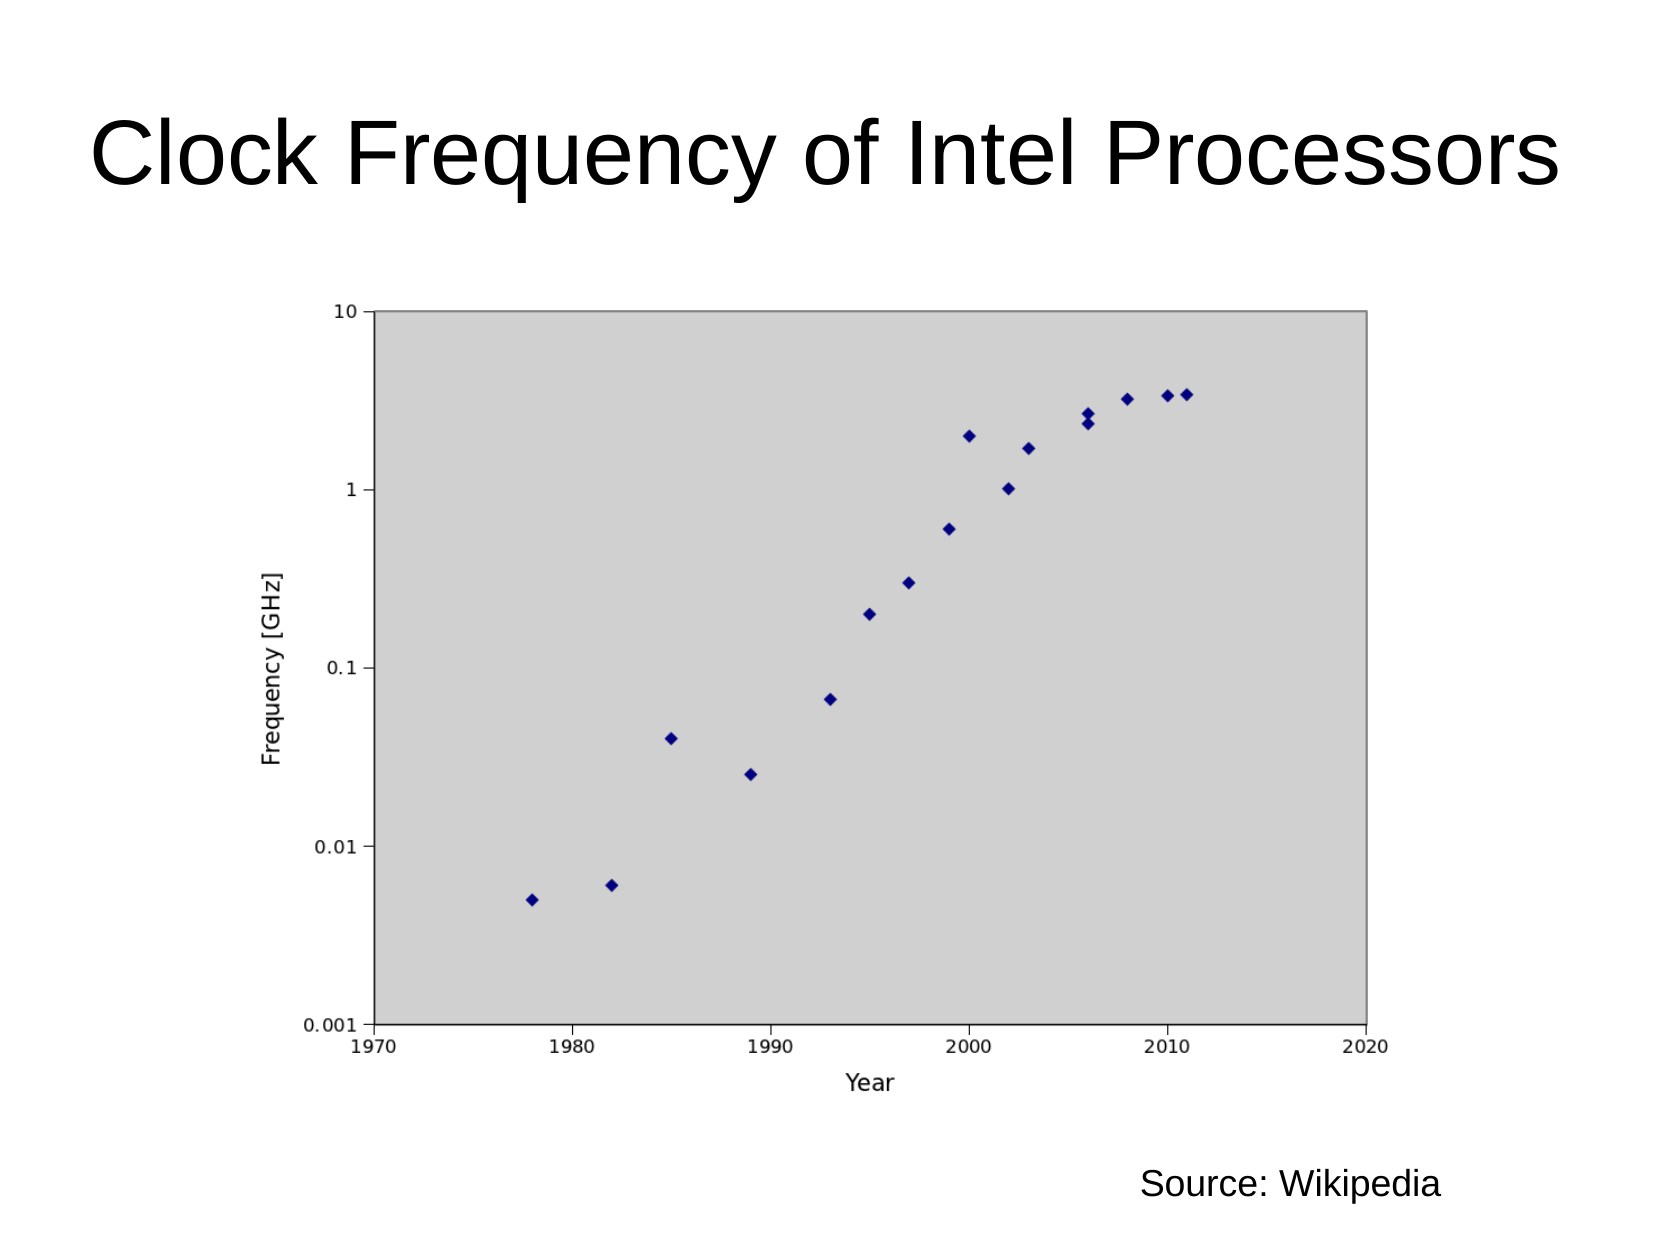

# Clock Frequency of Intel Processors
Source: Wikipedia